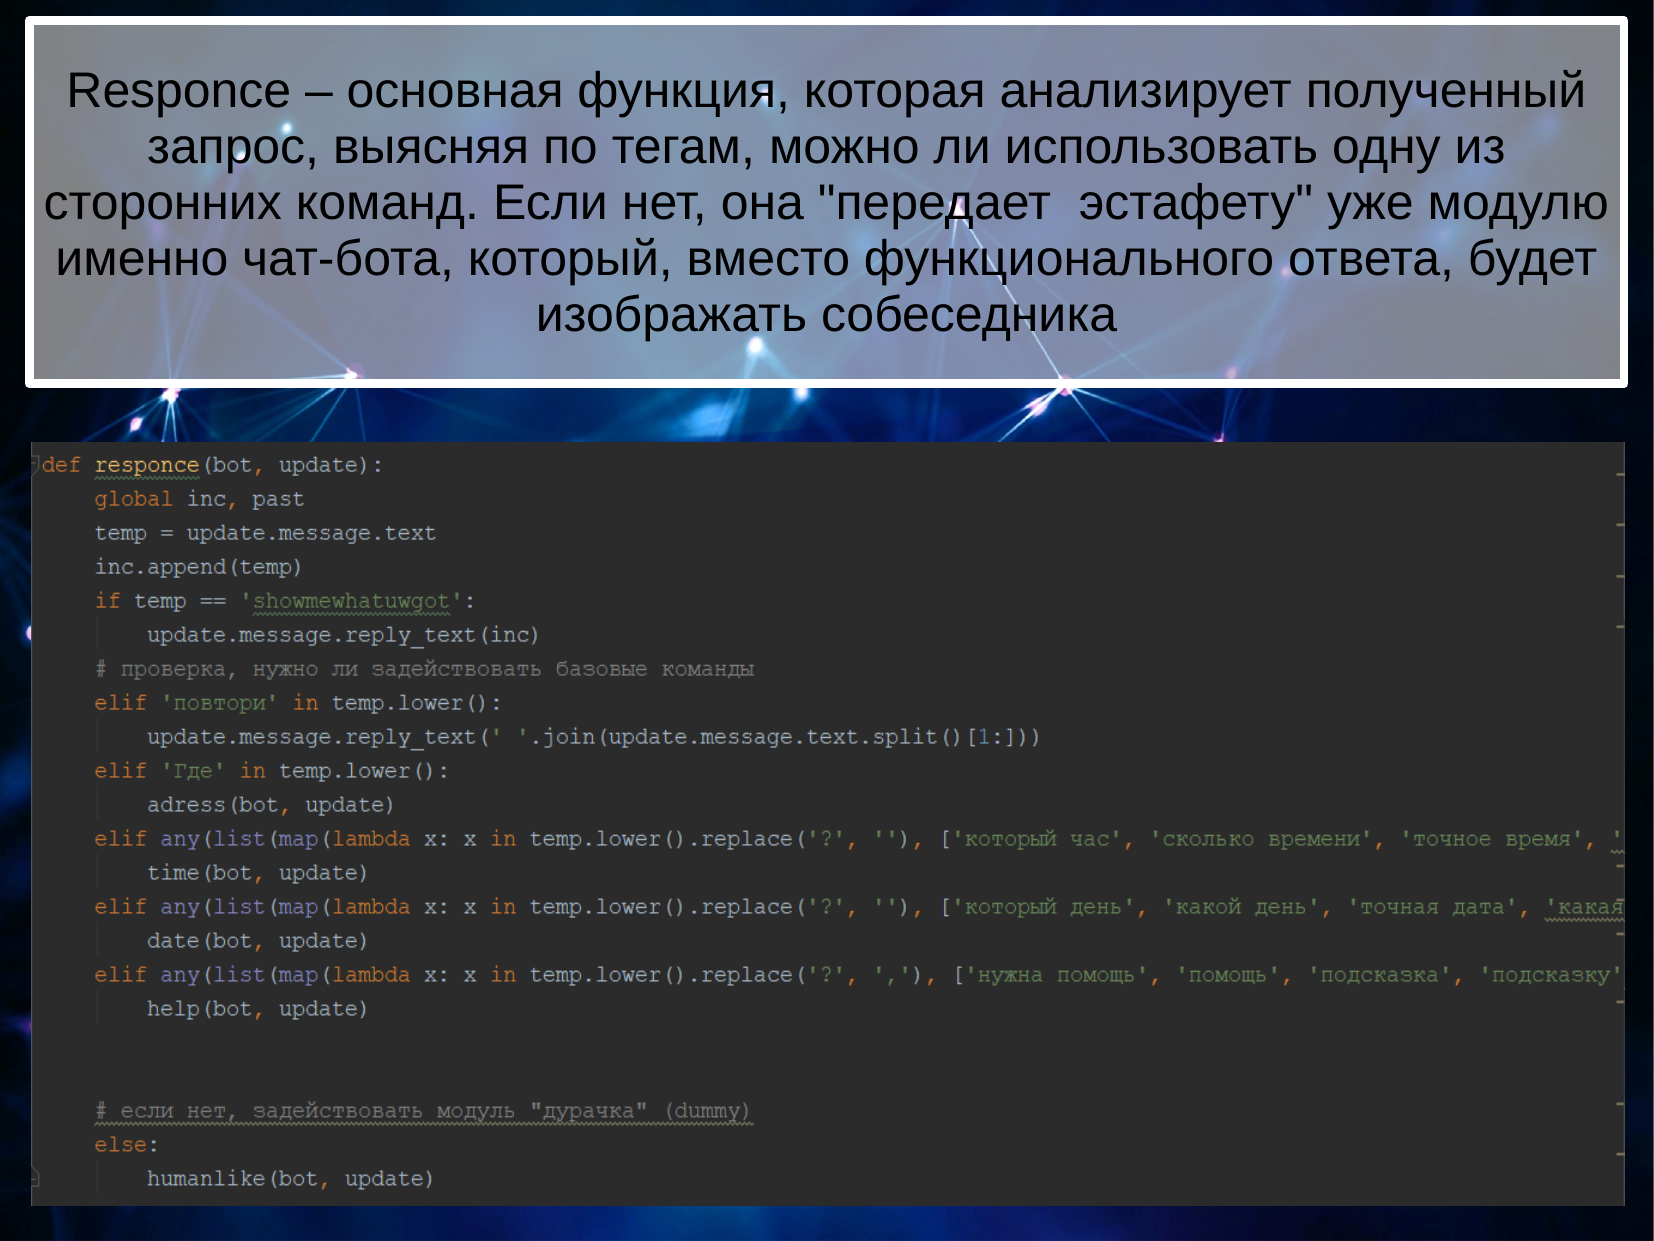

# Responce – основная функция, которая анализирует полученный запрос, выясняя по тегам, можно ли использовать одну из сторонних команд. Если нет, она "передает эстафету" уже модулю именно чат-бота, который, вместо функционального ответа, будет изображать собеседника